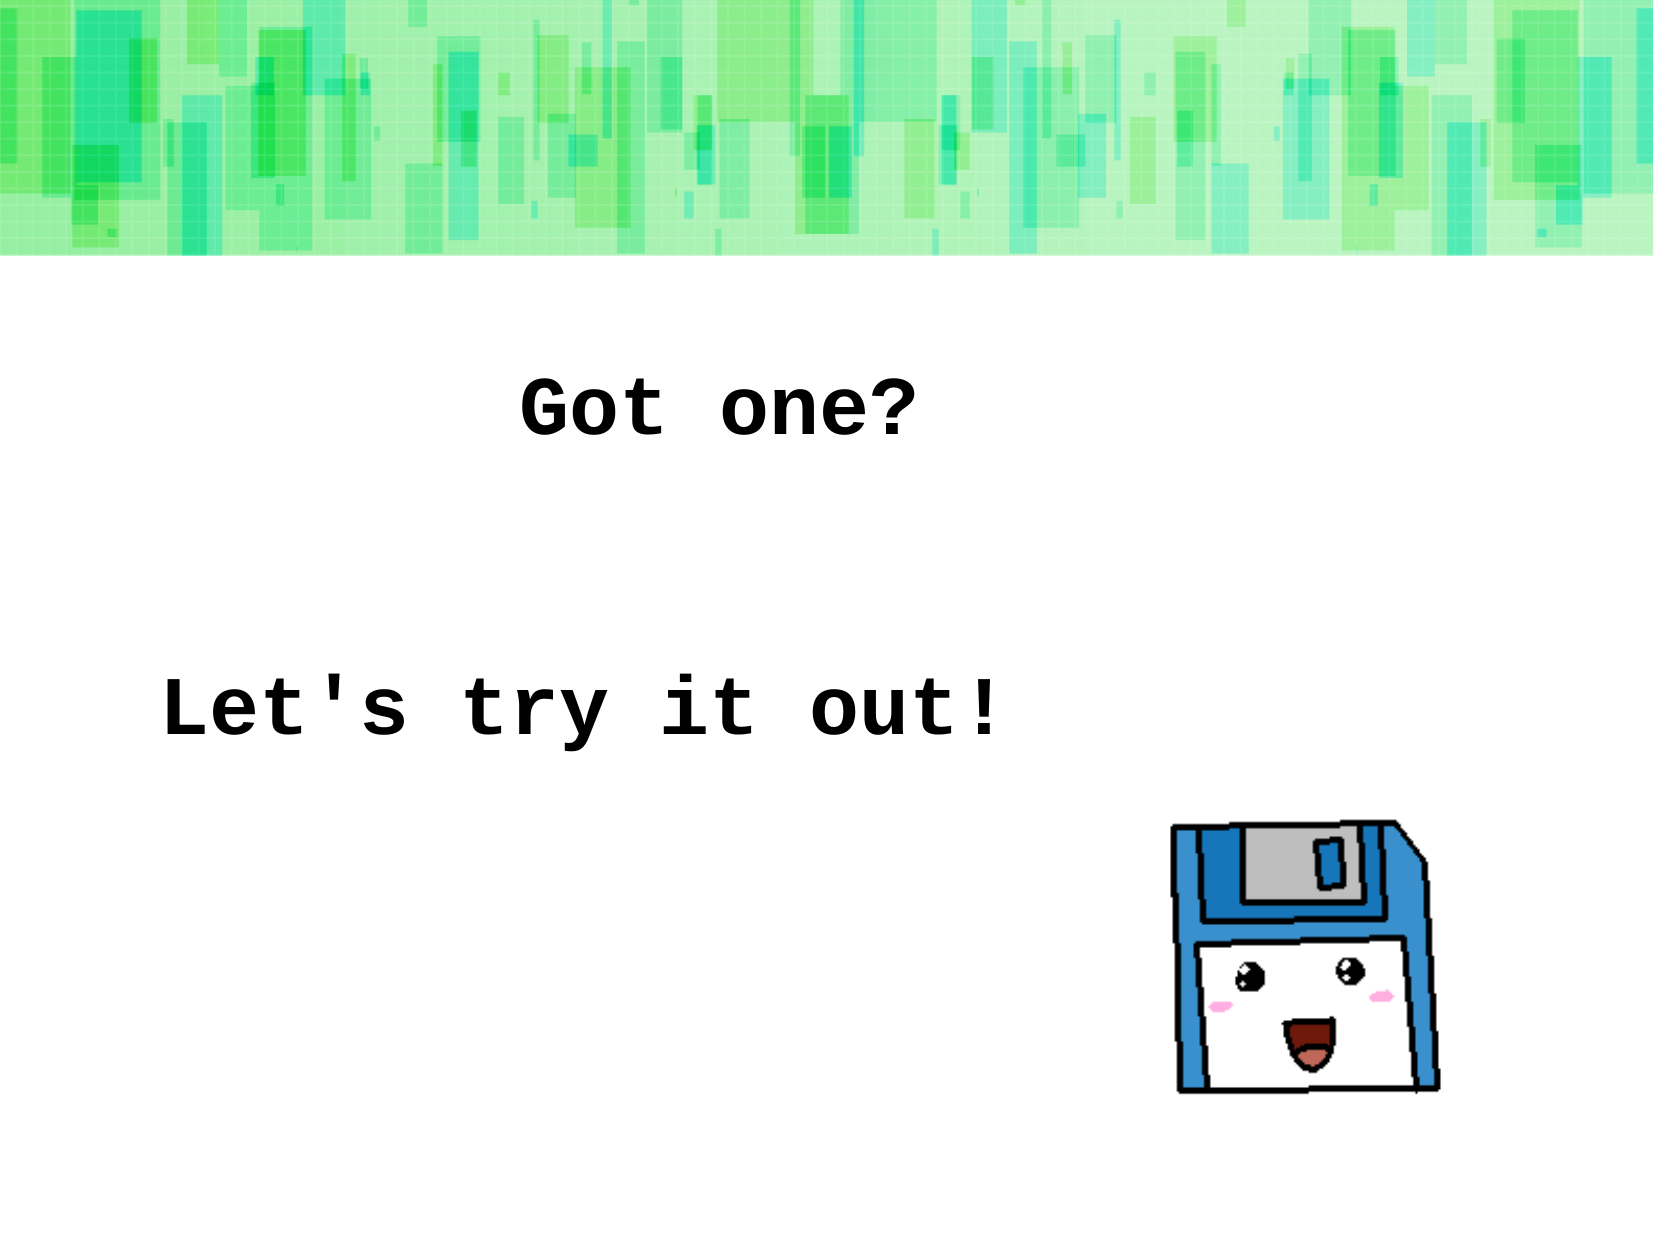

# Got one?
Let's try it out!